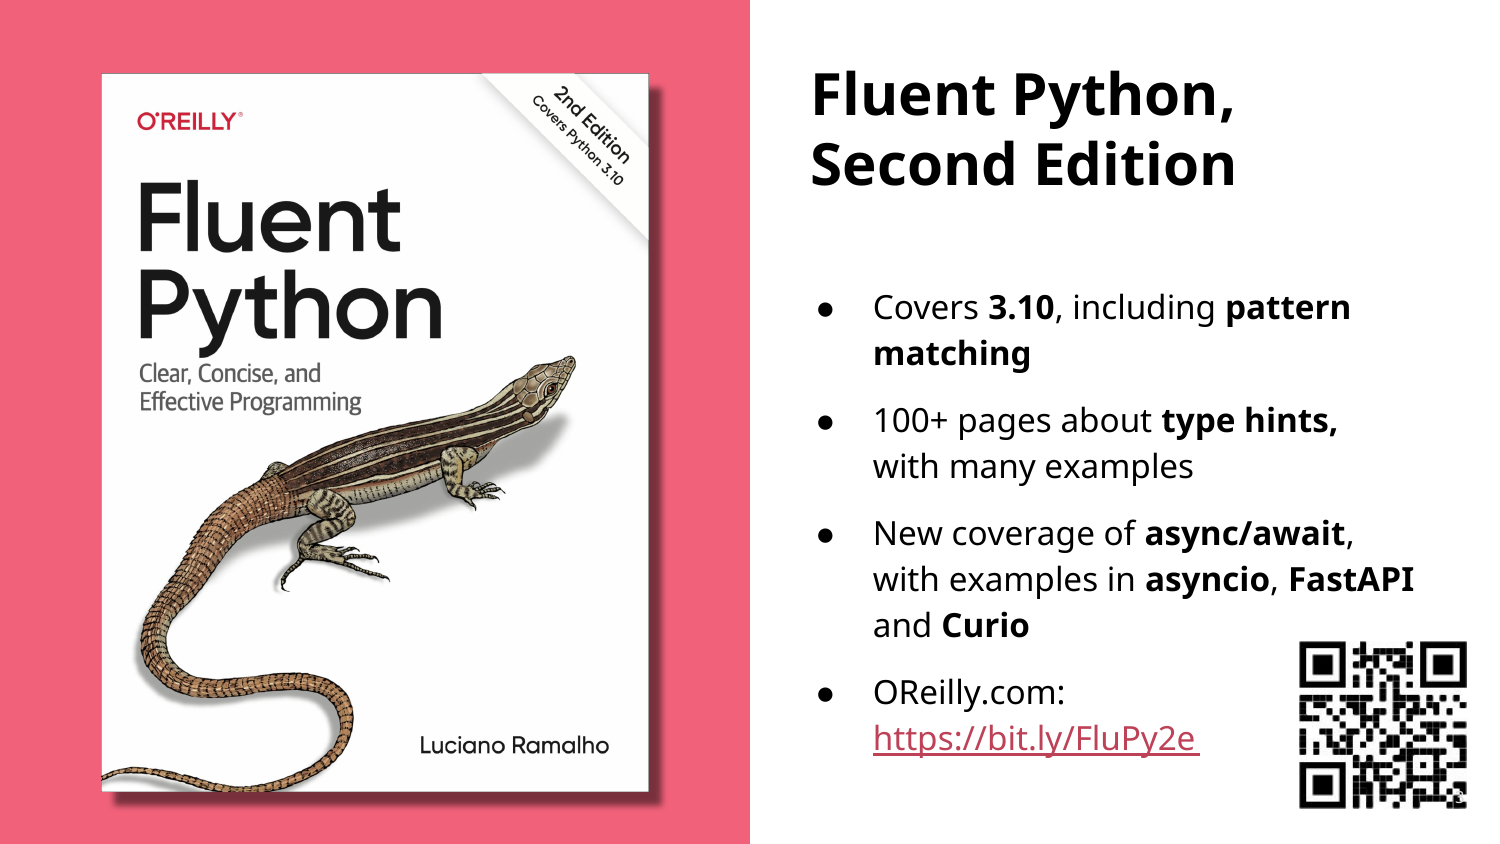

Fluent Python,
Second Edition
Covers 3.10, including pattern
●
matching
100+ pages about type hints,
●
with many examples
New coverage of async/await,
●
with examples in asyncio, FastAPI
and Curio
OReilly.com:
●
https://bit.ly/FluPy2e
3